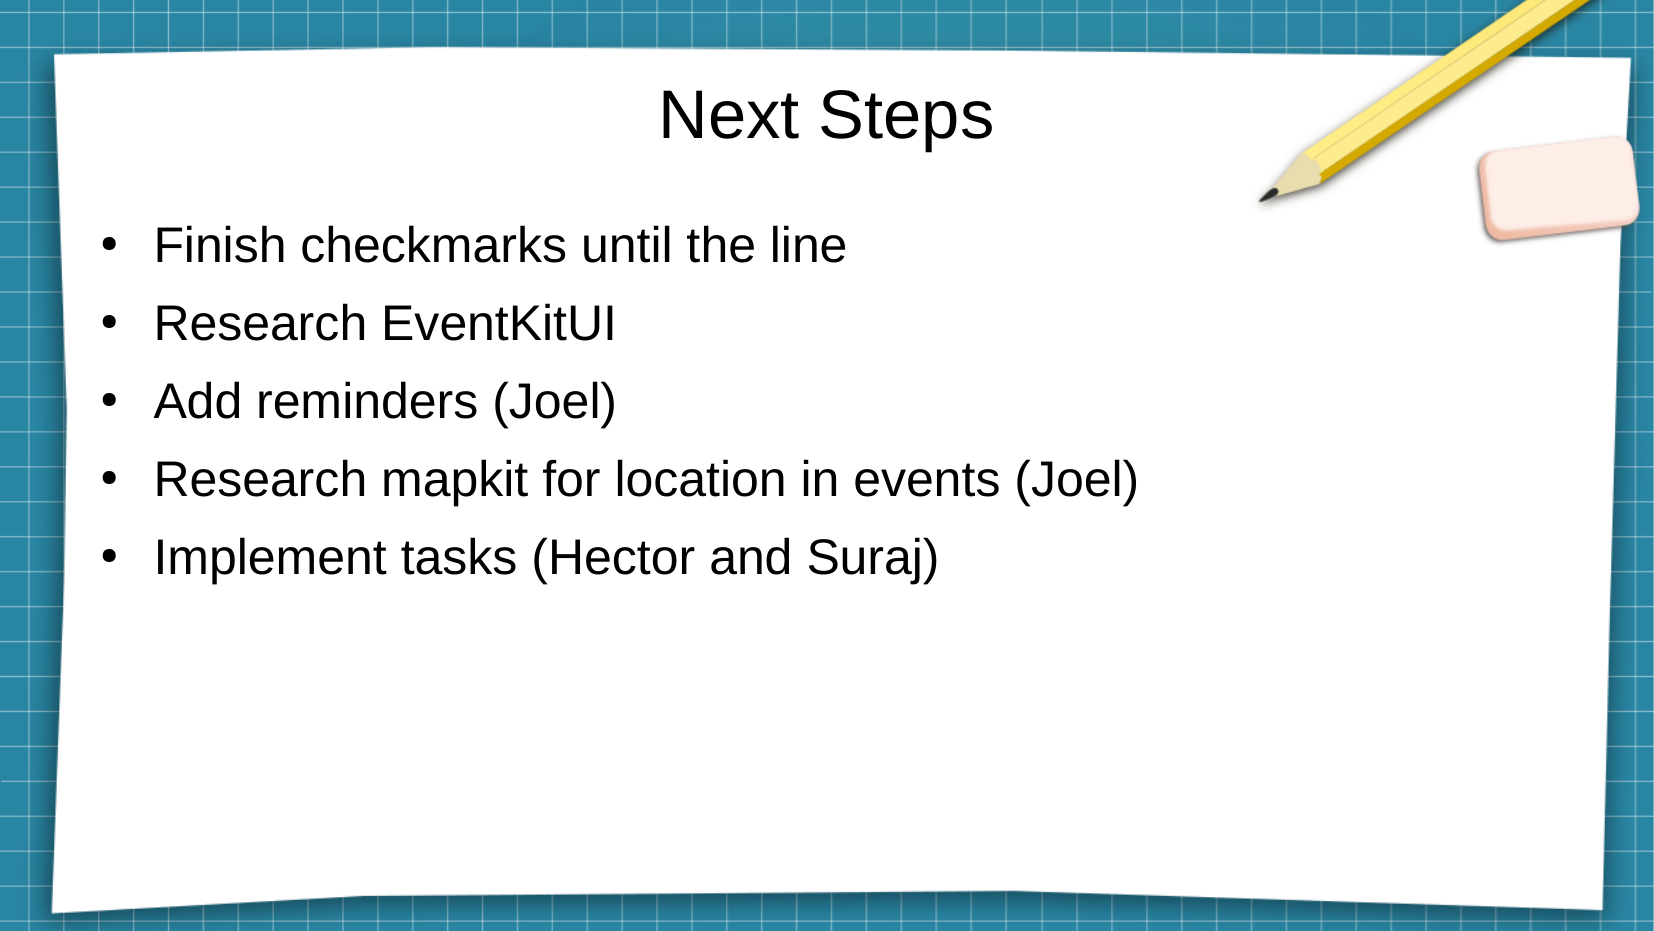

# Next Steps
Finish checkmarks until the line
Research EventKitUI
Add reminders (Joel)
Research mapkit for location in events (Joel)
Implement tasks (Hector and Suraj)